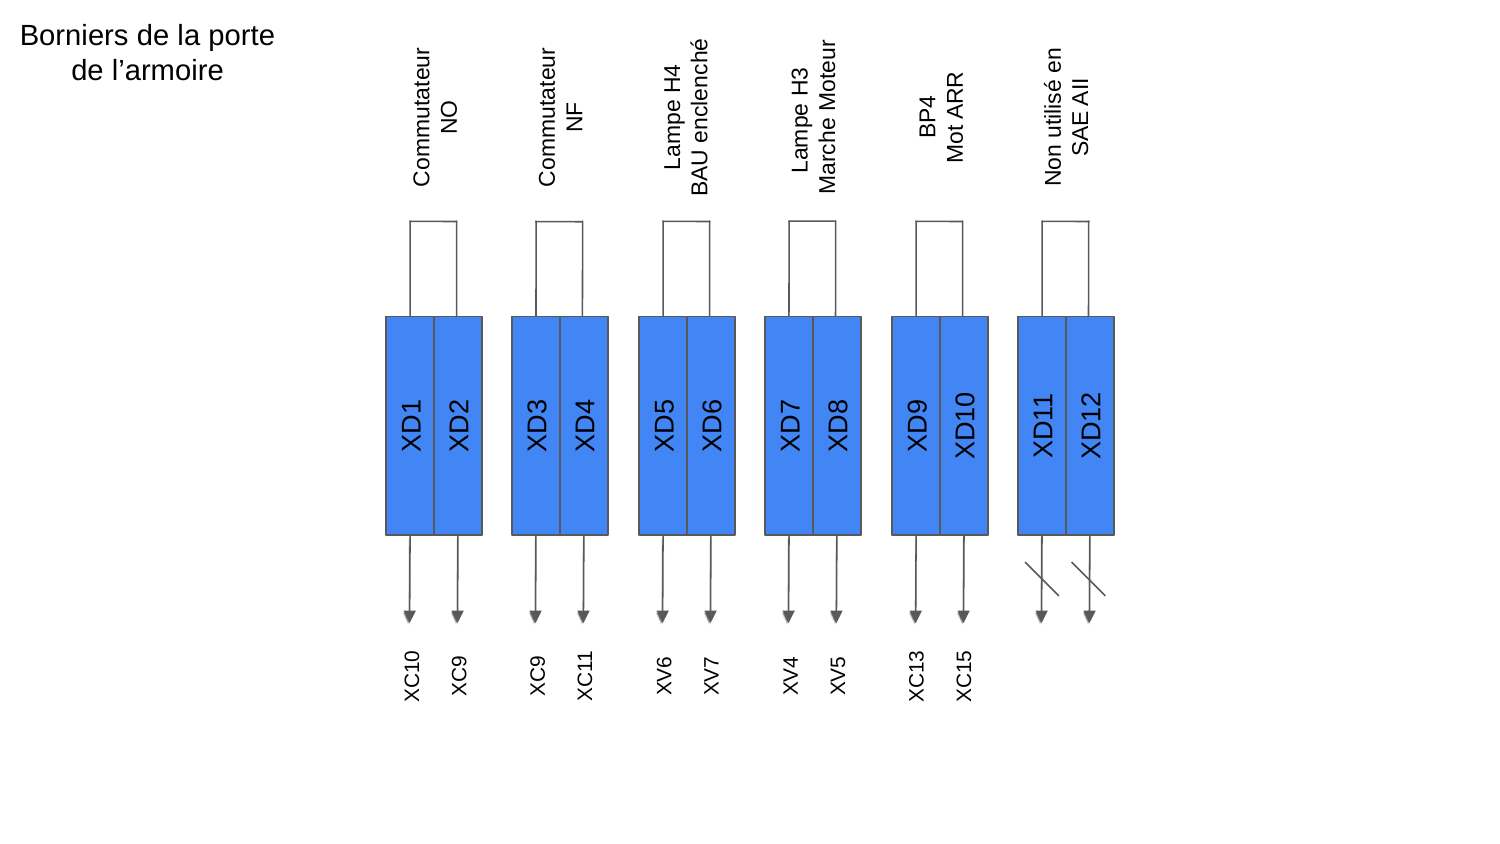

Borniers de la porte
de l’armoire :
Borniers de la porte de l’armoire
Commutateur
NO
Commutateur
NF
Lampe H4
BAU enclenché
Lampe H3
Marche Moteur
BP4
Mot ARR
Non utilisé en SAE AII
XD1
XD2
XD3
XD4
XD5
XD6
XD7
XD8
XD9
XD10
XD11
XD12
XC10
XC9
XC9
XC11
XV6
XV7
XV4
XV5
XC13
XC15